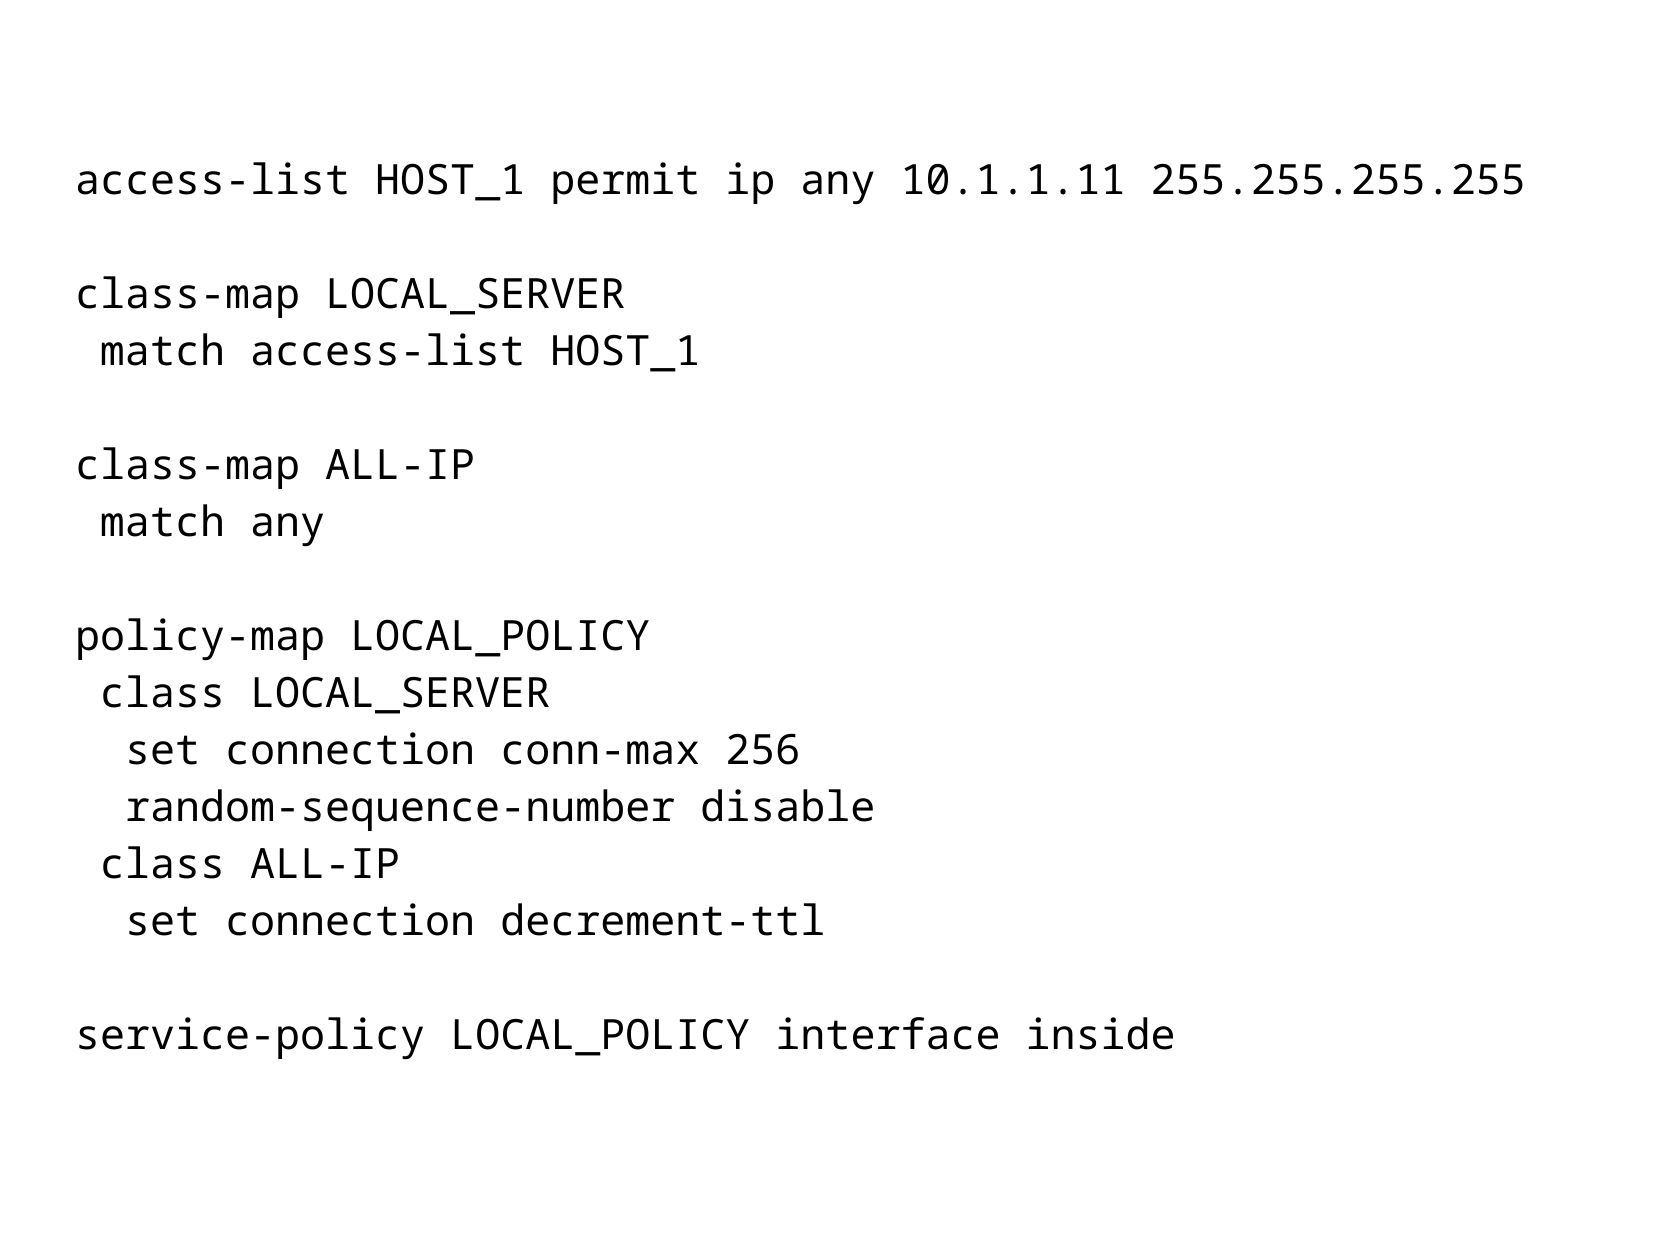

# access-list HOST_1 permit ip any 10.1.1.11 255.255.255.255
class-map LOCAL_SERVER
 match access-list HOST_1
class-map ALL-IP
 match any
policy-map LOCAL_POLICY
 class LOCAL_SERVER
 set connection conn-max 256
 random-sequence-number disable
 class ALL-IP
 set connection decrement-ttl
service-policy LOCAL_POLICY interface inside